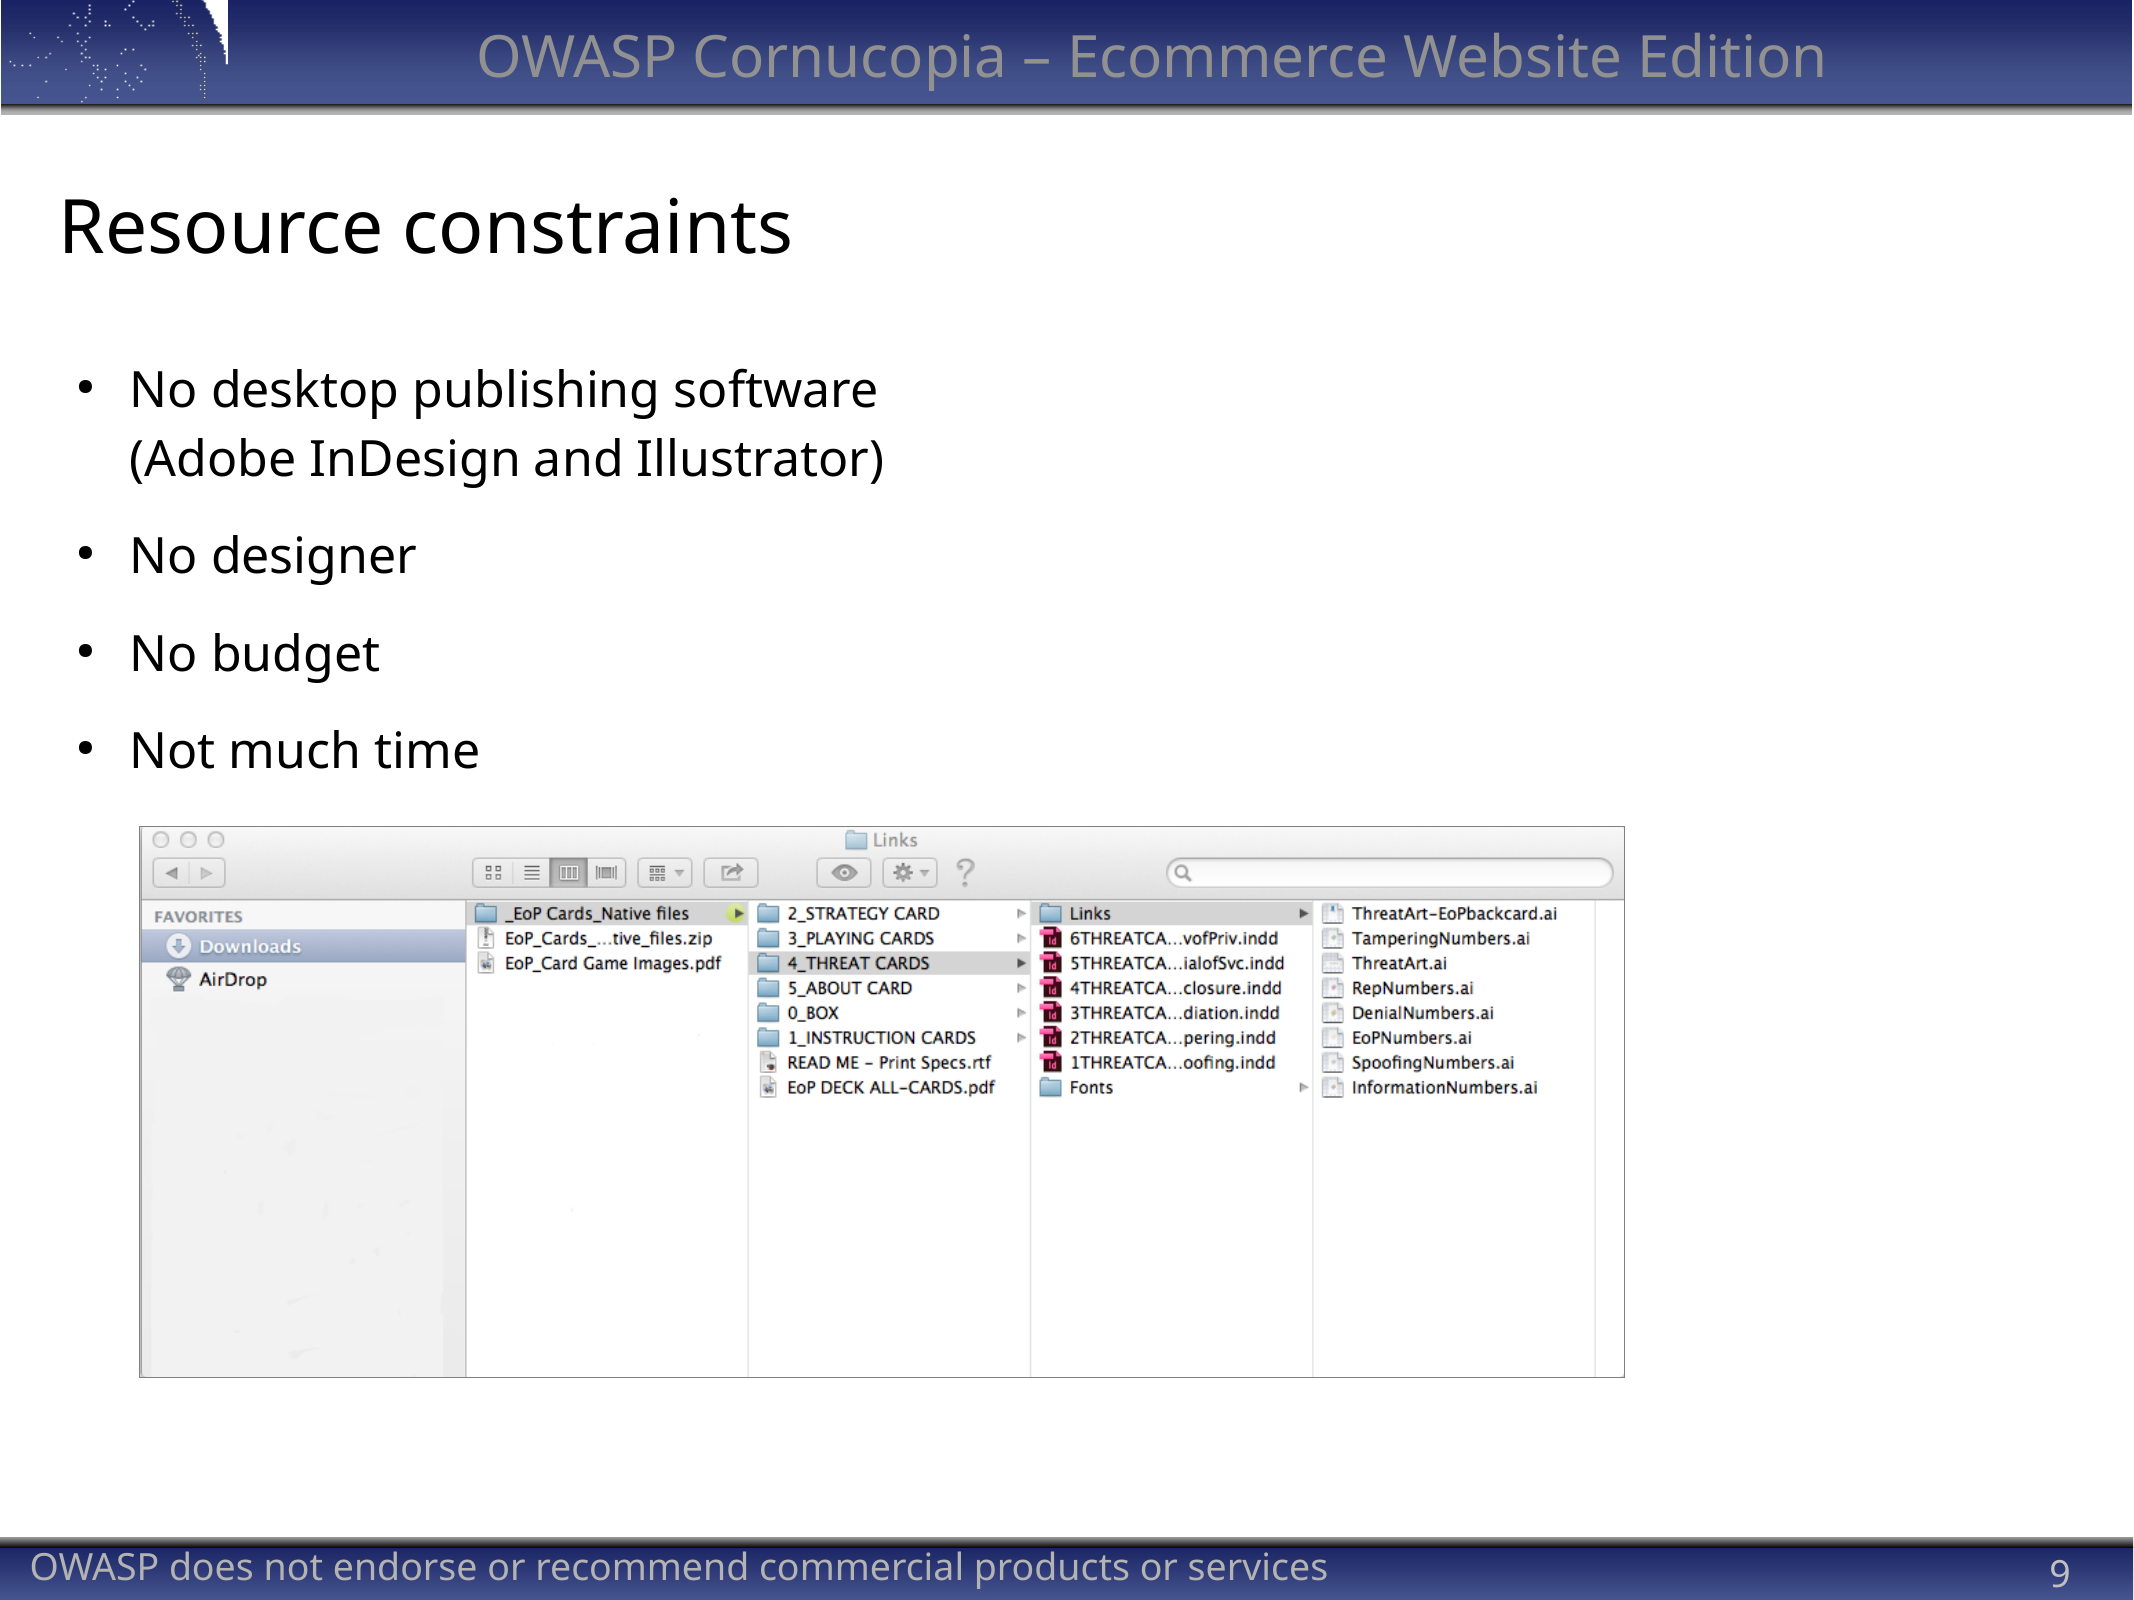

# Resource constraints
No desktop publishing software
(Adobe InDesign and Illustrator)
No designer
No budget
Not much time
OWASP does not endorse or recommend commercial products or services